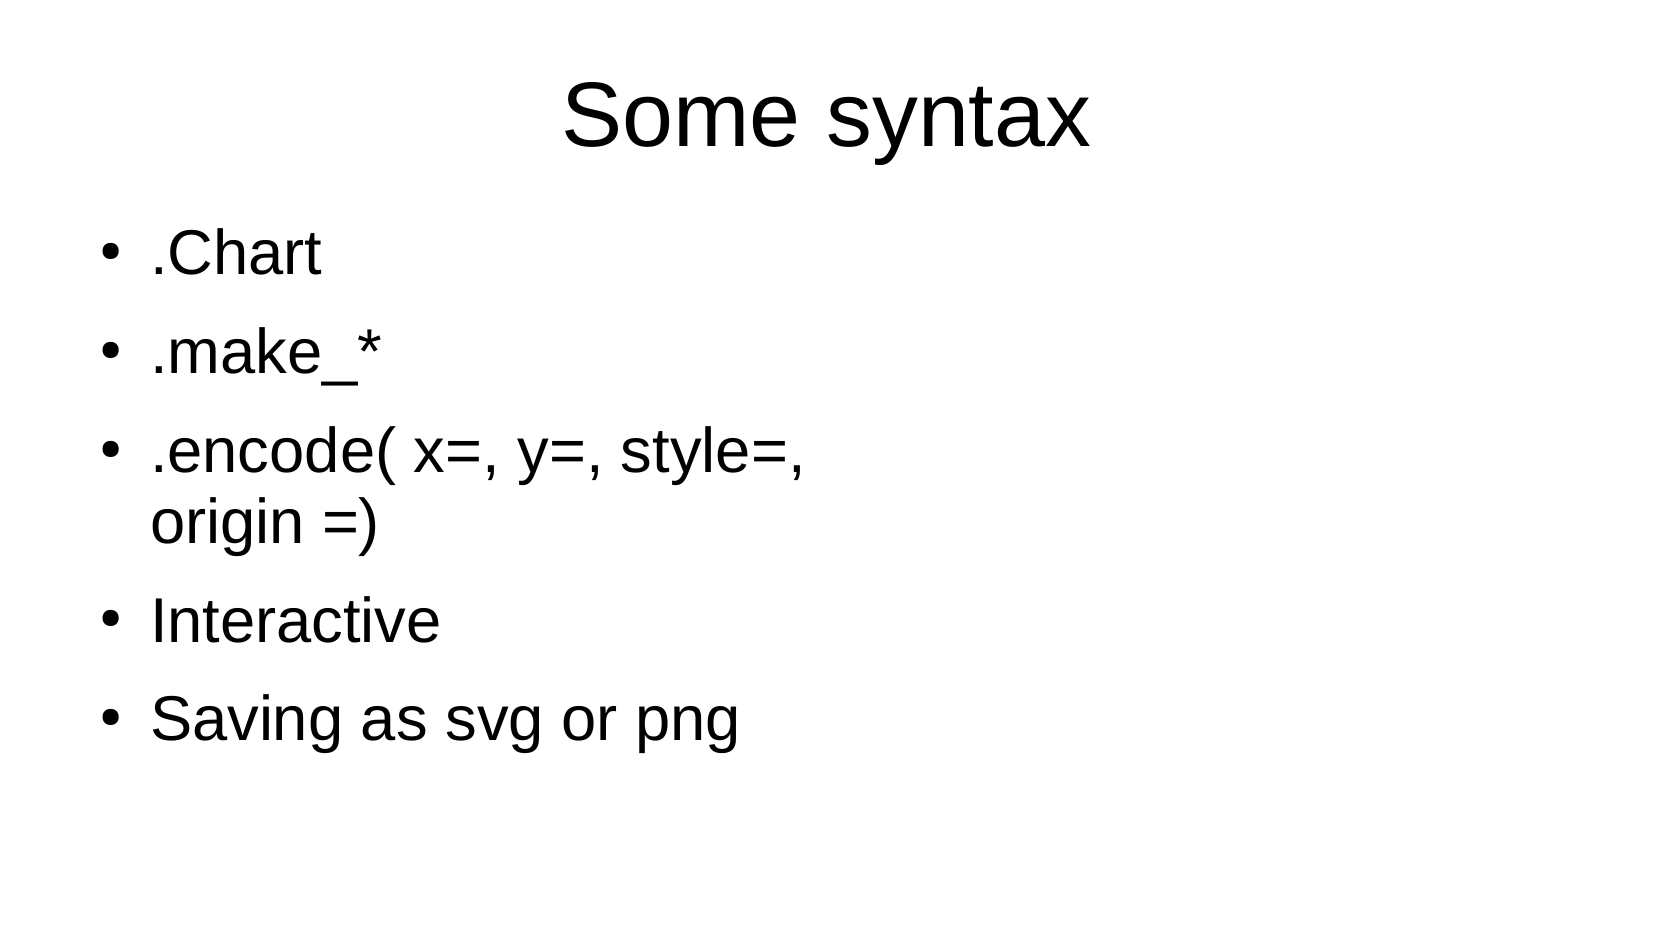

# Some syntax
.Chart
.make_*
.encode( x=, y=, style=, origin =)
Interactive
Saving as svg or png